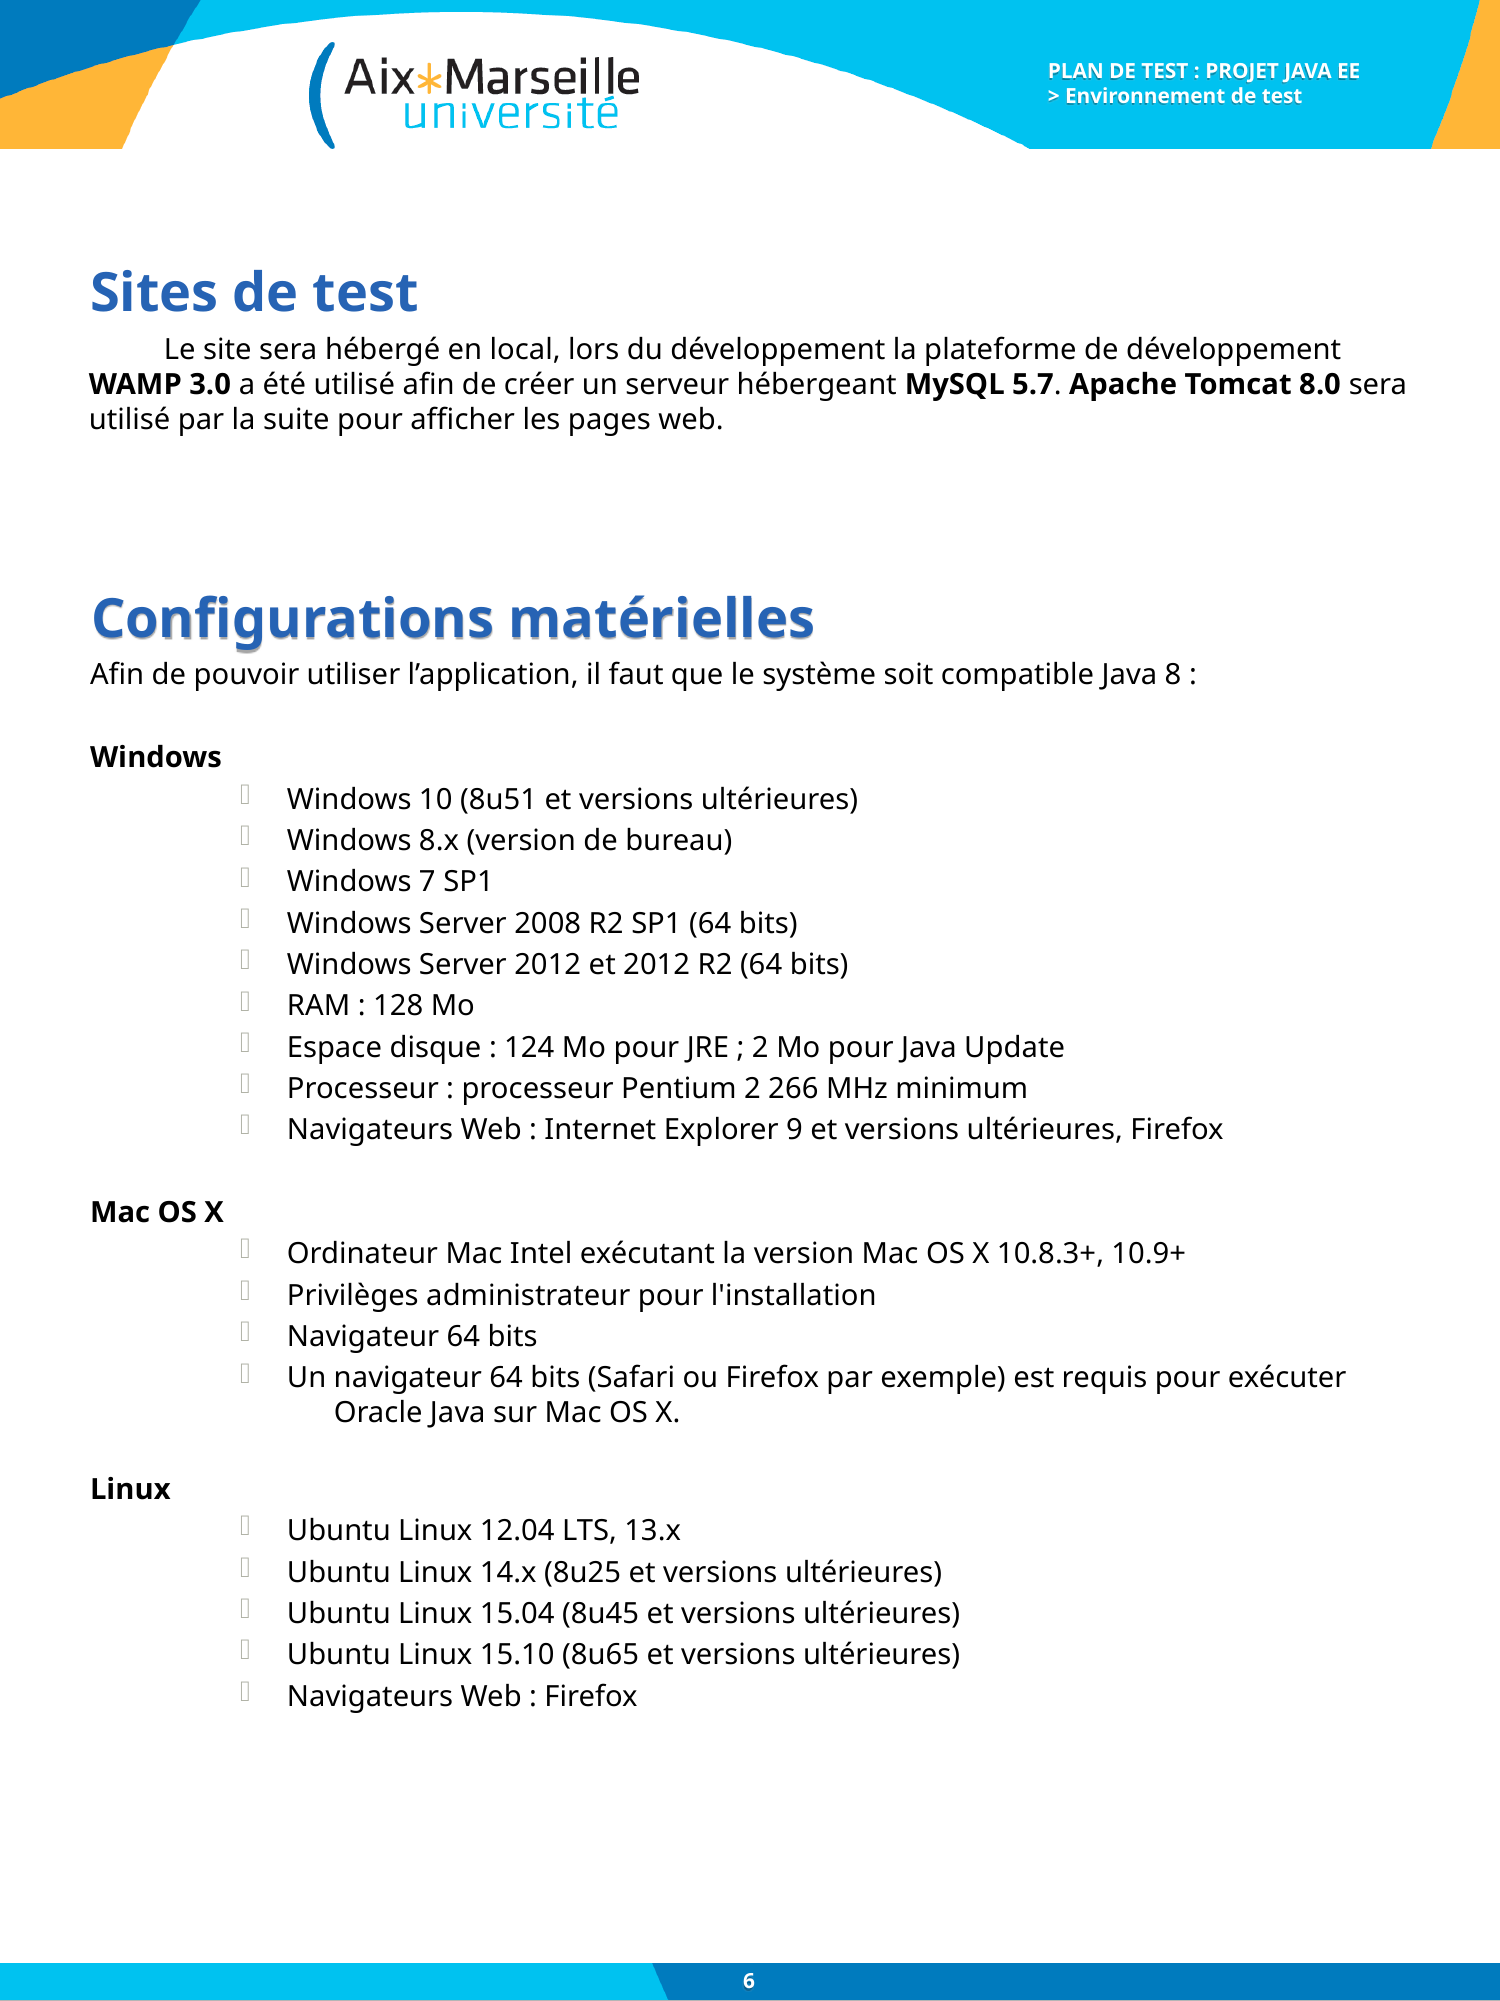

PLAN DE TEST : PROJET JAVA EE
> Environnement de test
# Sites de test
	Le site sera hébergé en local, lors du développement la plateforme de développement WAMP 3.0 a été utilisé afin de créer un serveur hébergeant MySQL 5.7. Apache Tomcat 8.0 sera utilisé par la suite pour afficher les pages web.
Configurations matérielles
Afin de pouvoir utiliser l’application, il faut que le système soit compatible Java 8 :
Windows
Windows 10 (8u51 et versions ultérieures)
Windows 8.x (version de bureau)
Windows 7 SP1
Windows Server 2008 R2 SP1 (64 bits)
Windows Server 2012 et 2012 R2 (64 bits)
RAM : 128 Mo
Espace disque : 124 Mo pour JRE ; 2 Mo pour Java Update
Processeur : processeur Pentium 2 266 MHz minimum
Navigateurs Web : Internet Explorer 9 et versions ultérieures, Firefox
Mac OS X
Ordinateur Mac Intel exécutant la version Mac OS X 10.8.3+, 10.9+
Privilèges administrateur pour l'installation
Navigateur 64 bits
Un navigateur 64 bits (Safari ou Firefox par exemple) est requis pour exécuter Oracle Java sur Mac OS X.
Linux
Ubuntu Linux 12.04 LTS, 13.x
Ubuntu Linux 14.x (8u25 et versions ultérieures)
Ubuntu Linux 15.04 (8u45 et versions ultérieures)
Ubuntu Linux 15.10 (8u65 et versions ultérieures)
Navigateurs Web : Firefox